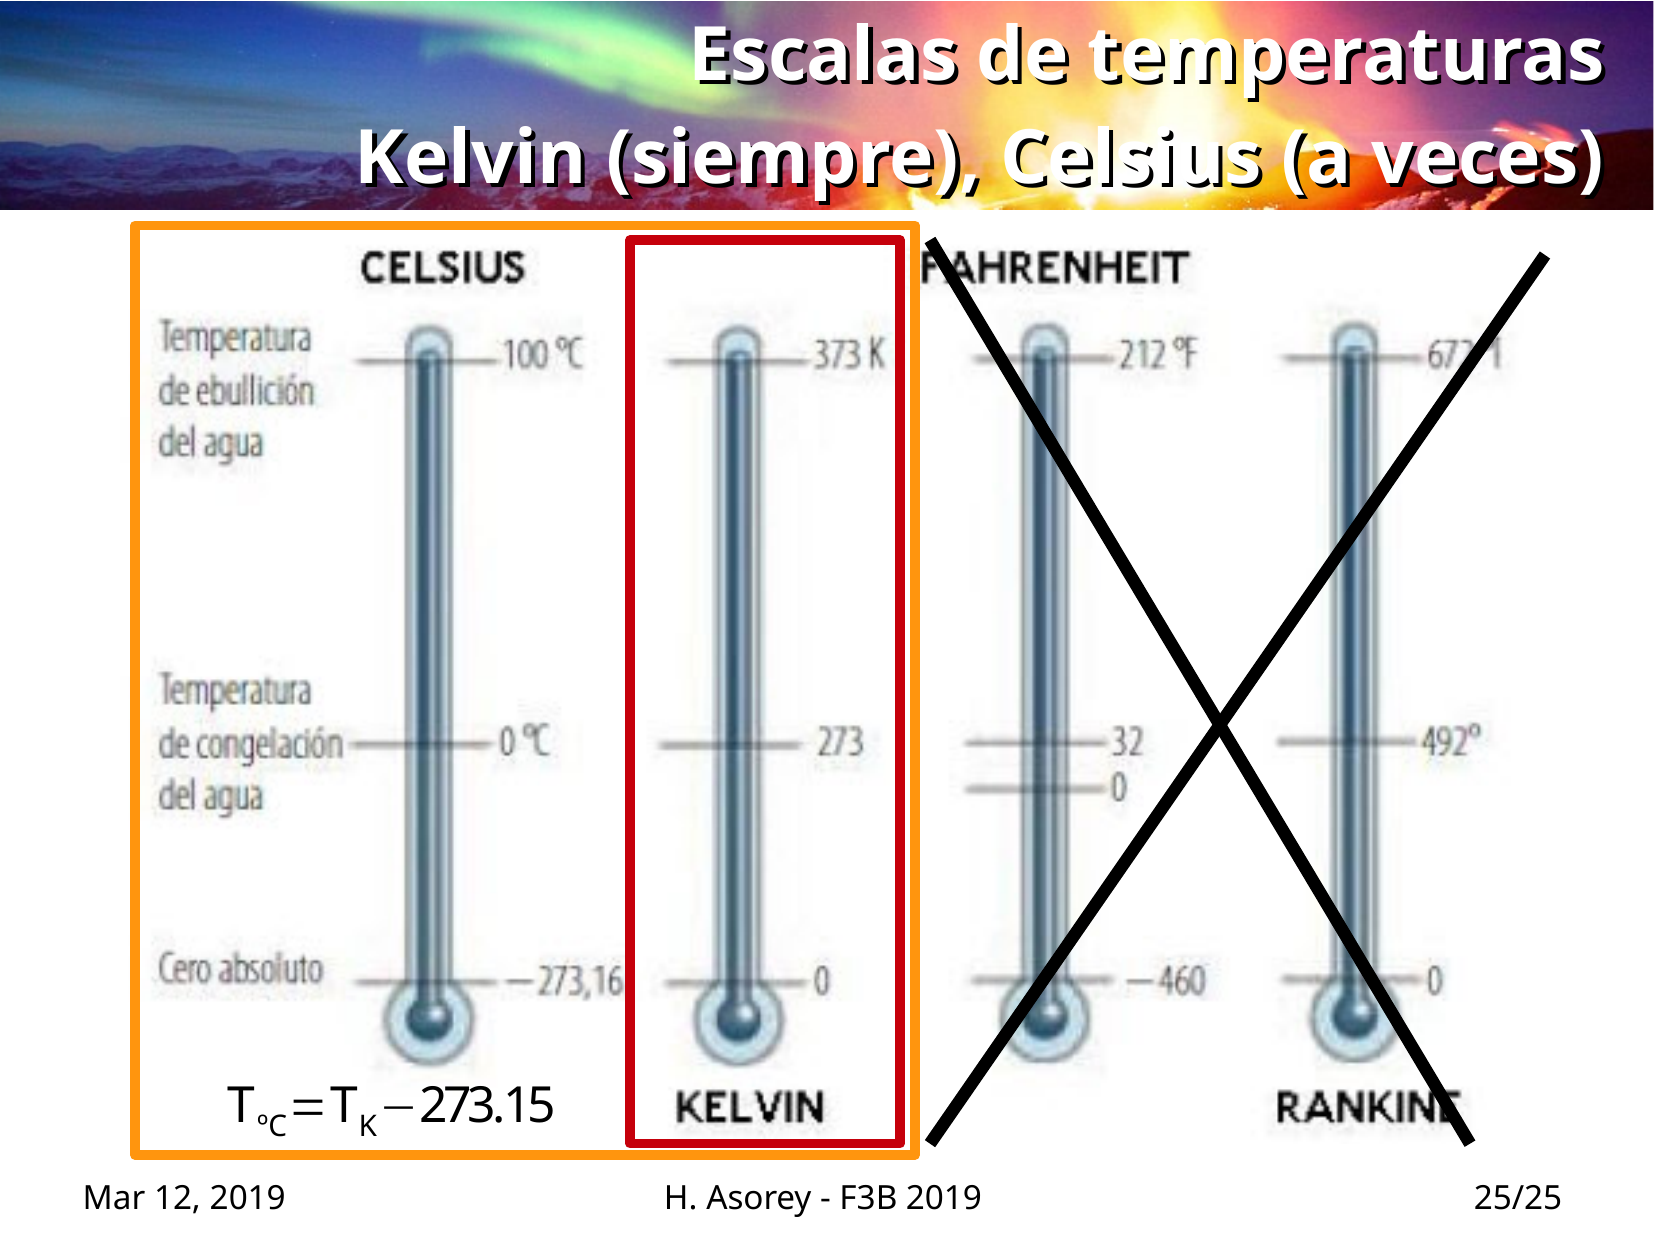

# Escalas de temperaturas Kelvin (siempre), Celsius (a veces)
Mar 12, 2019
H. Asorey - F3B 2019
25